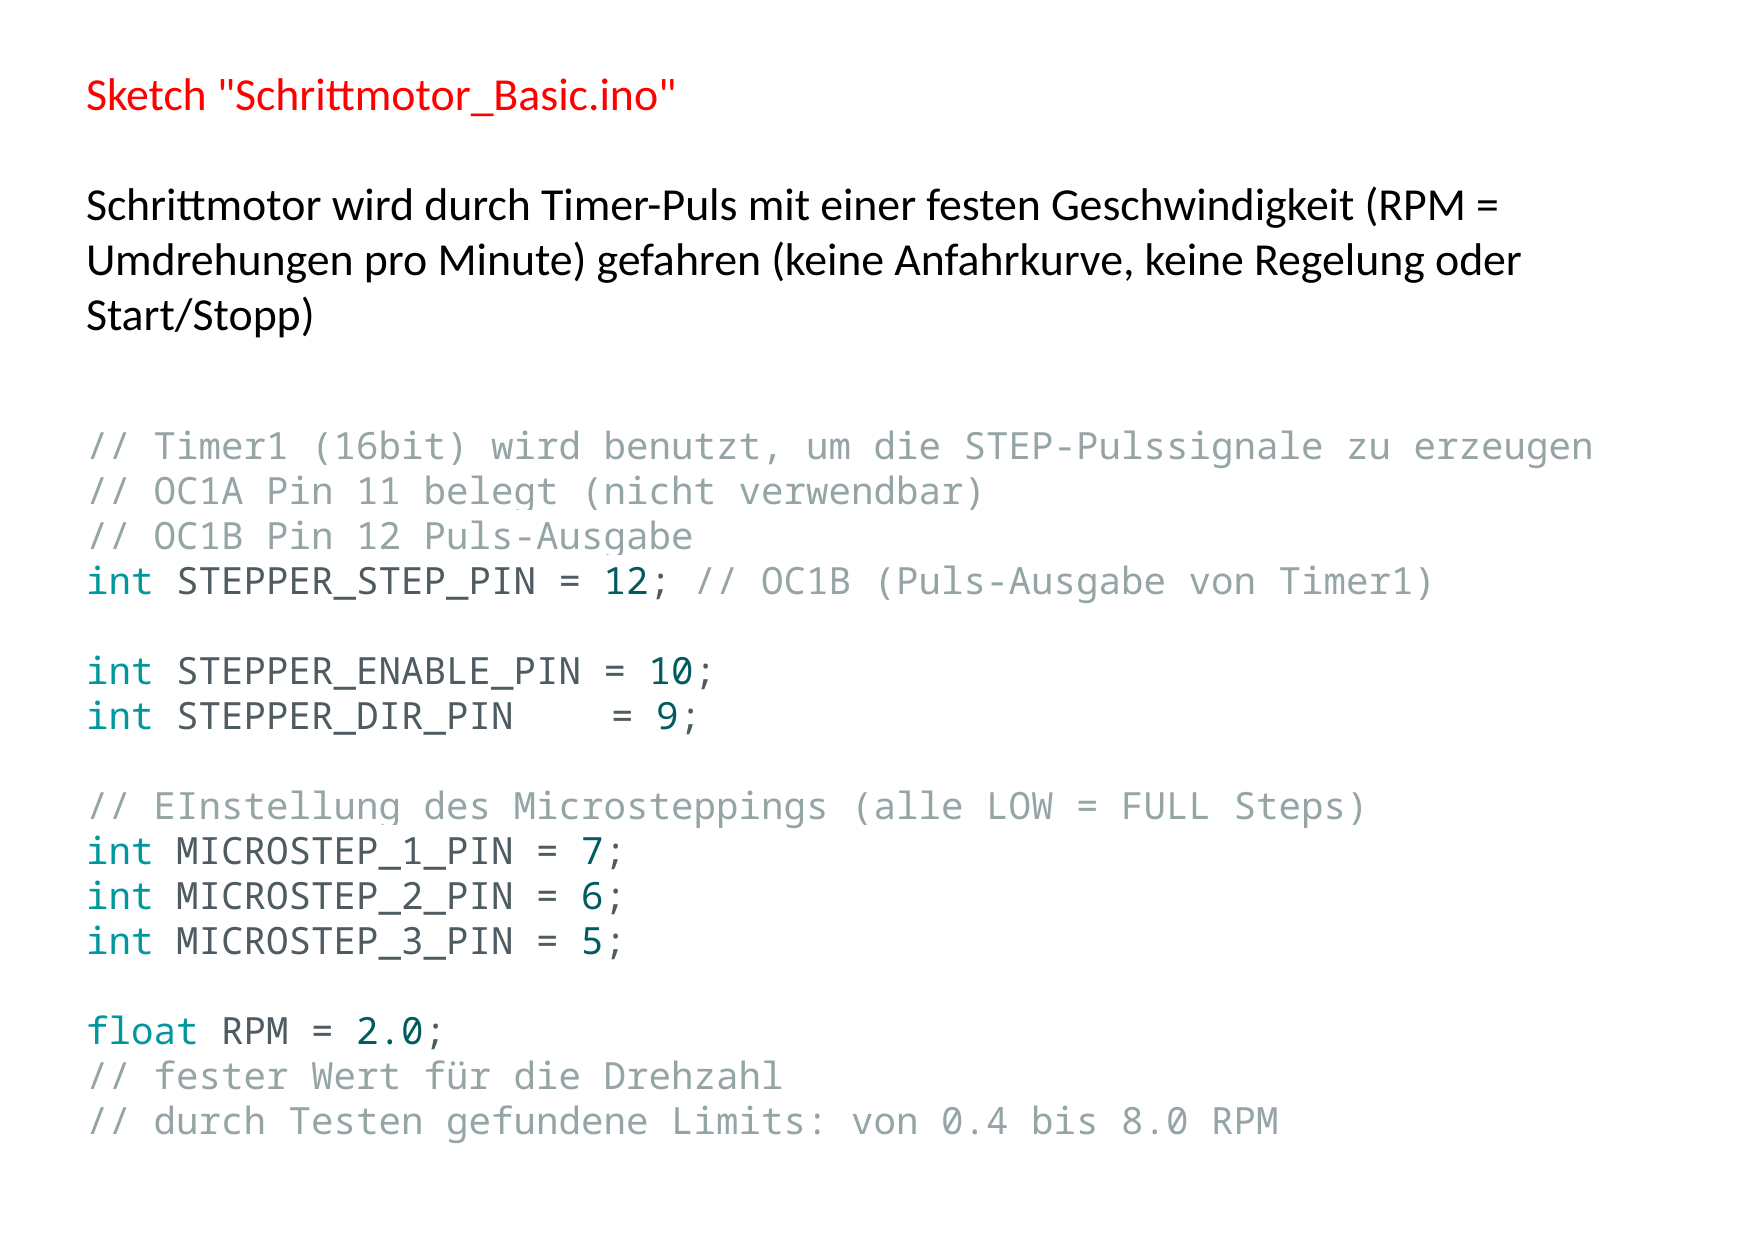

Sketch "Schrittmotor_Basic.ino"
Schrittmotor wird durch Timer-Puls mit einer festen Geschwindigkeit (RPM = Umdrehungen pro Minute) gefahren (keine Anfahrkurve, keine Regelung oder Start/Stopp)
// Timer1 (16bit) wird benutzt, um die STEP-Pulssignale zu erzeugen
// OC1A Pin 11 belegt (nicht verwendbar)
// OC1B Pin 12 Puls-Ausgabe
int STEPPER_STEP_PIN = 12; // OC1B (Puls-Ausgabe von Timer1)
int STEPPER_ENABLE_PIN = 10;
int STEPPER_DIR_PIN 	= 9;
// EInstellung des Microsteppings (alle LOW = FULL Steps)
int MICROSTEP_1_PIN = 7;
int MICROSTEP_2_PIN = 6;
int MICROSTEP_3_PIN = 5;
float RPM = 2.0;
// fester Wert für die Drehzahl
// durch Testen gefundene Limits: von 0.4 bis 8.0 RPM